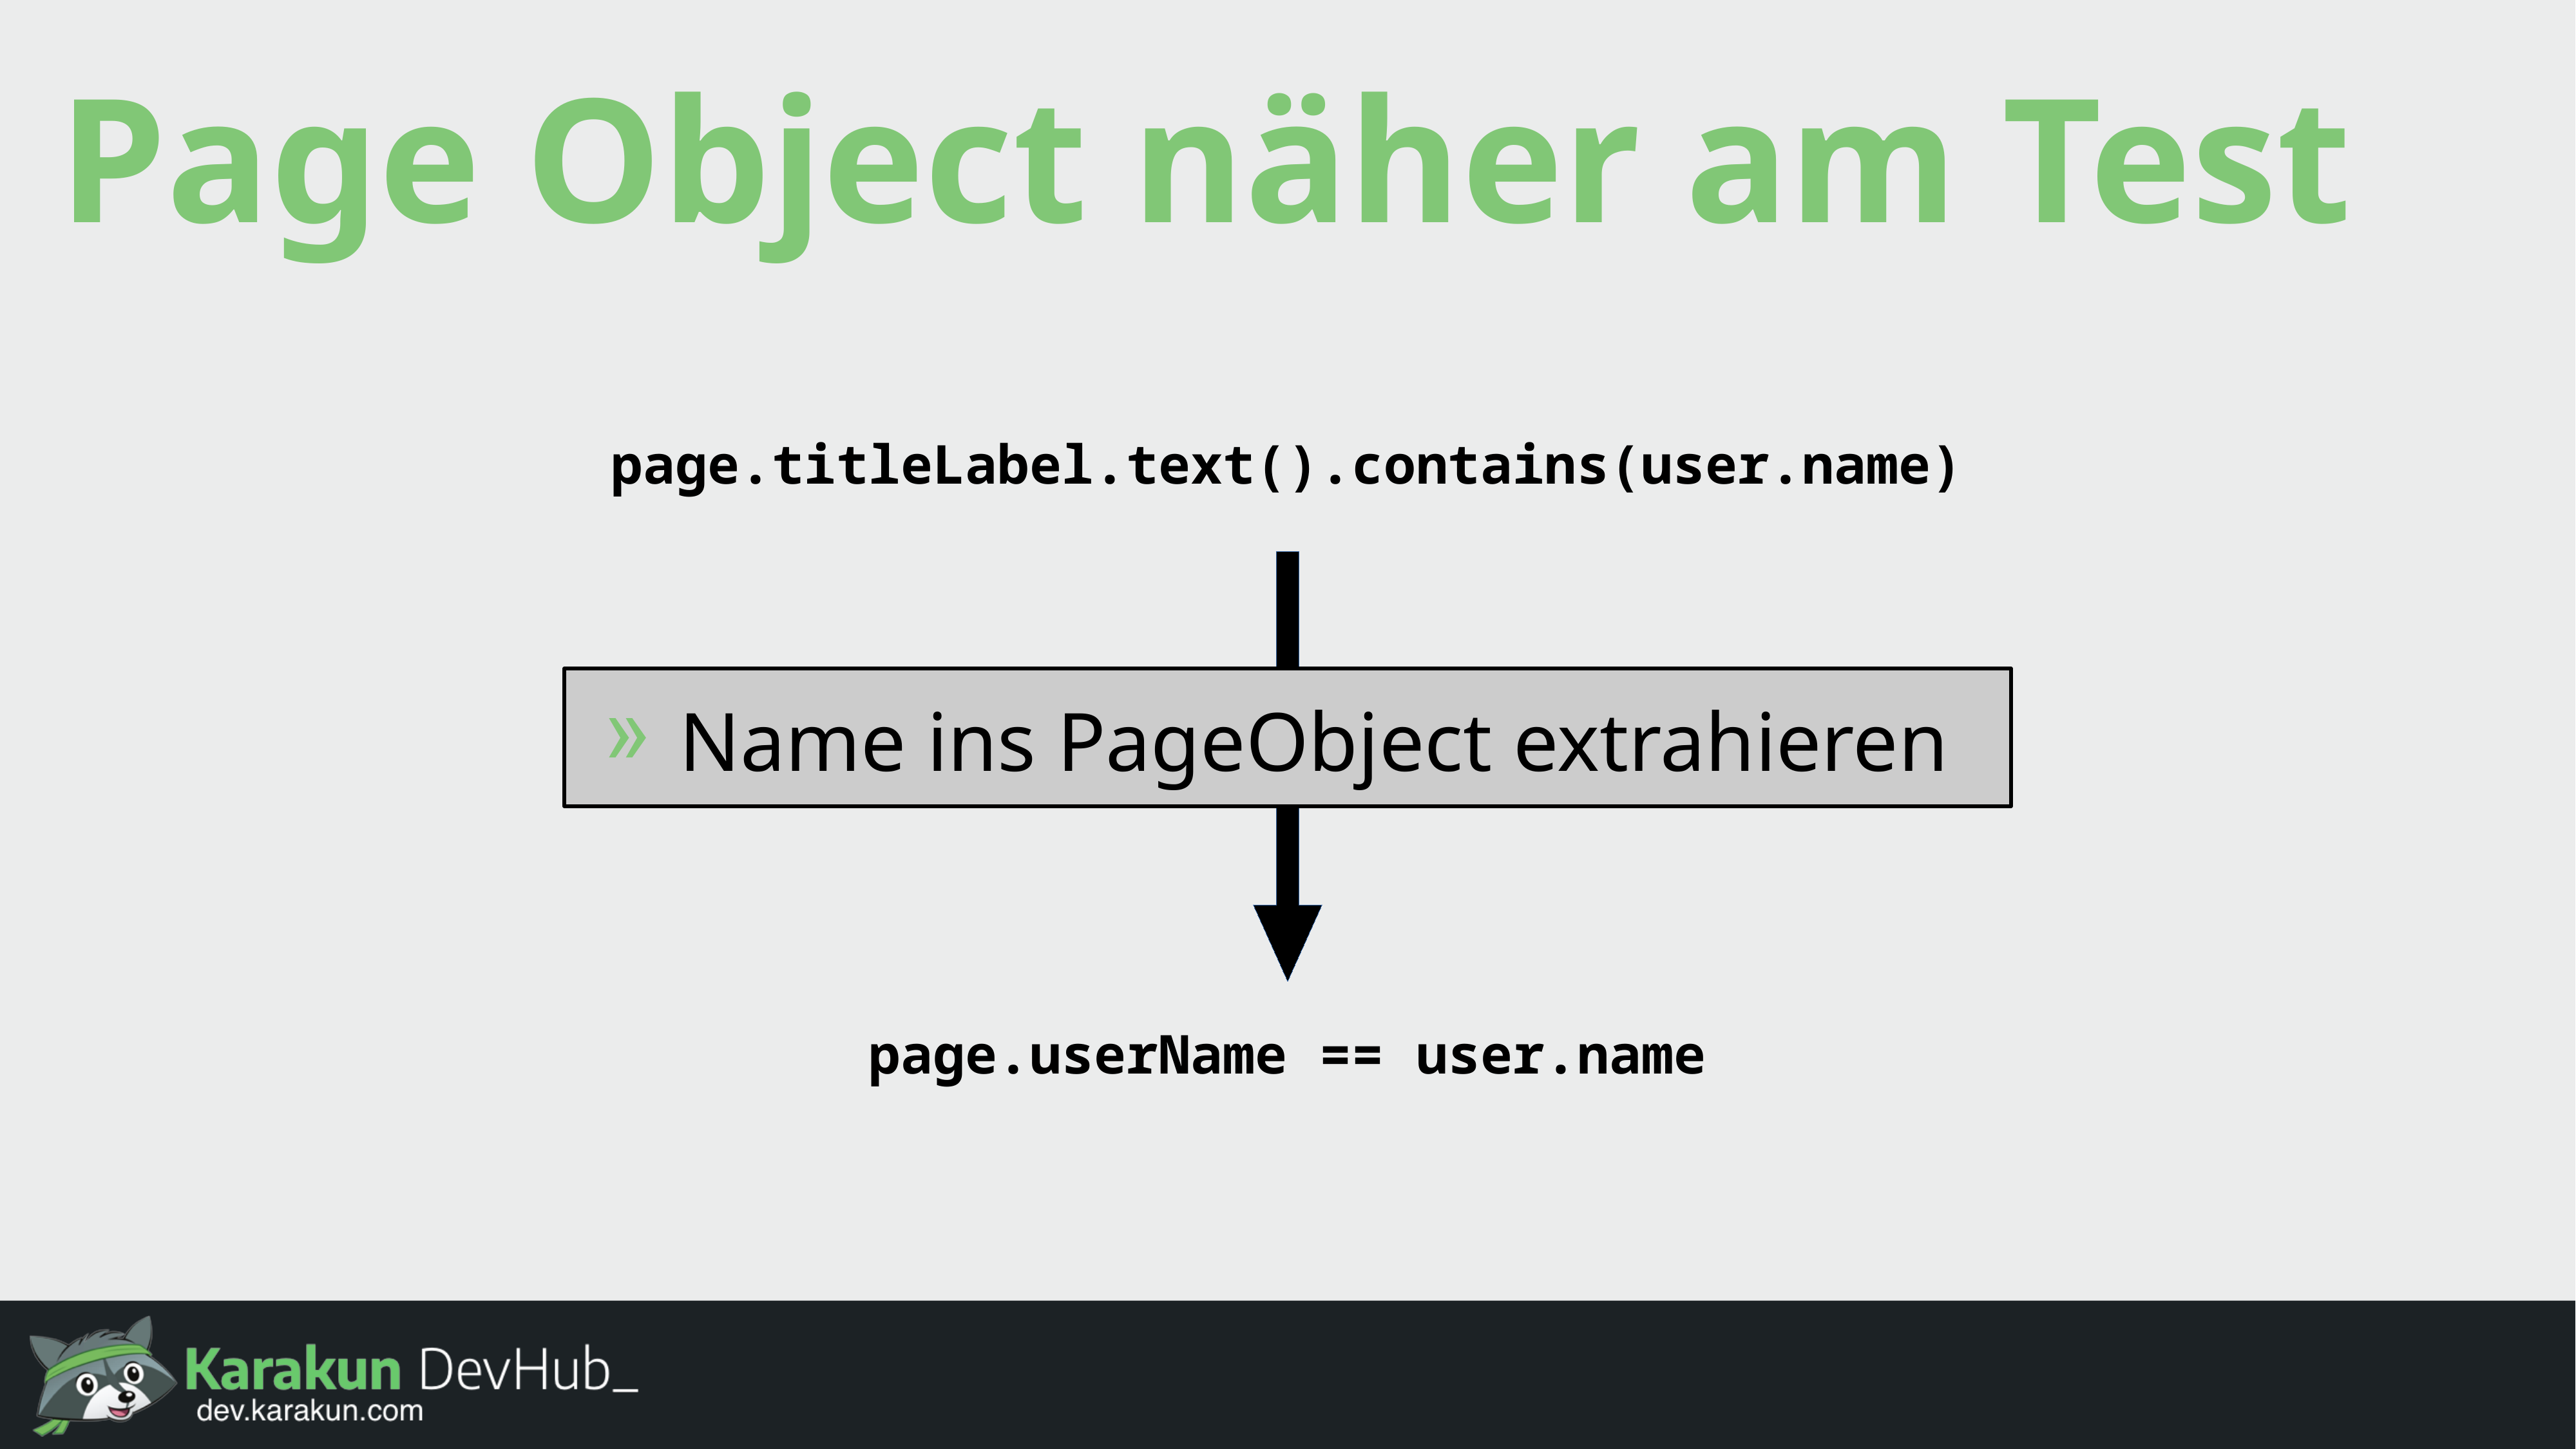

Page Object näher am Test
page.titleLabel.text().contains(user.name)
Name ins PageObject extrahieren
page.userName == user.name
ddddd